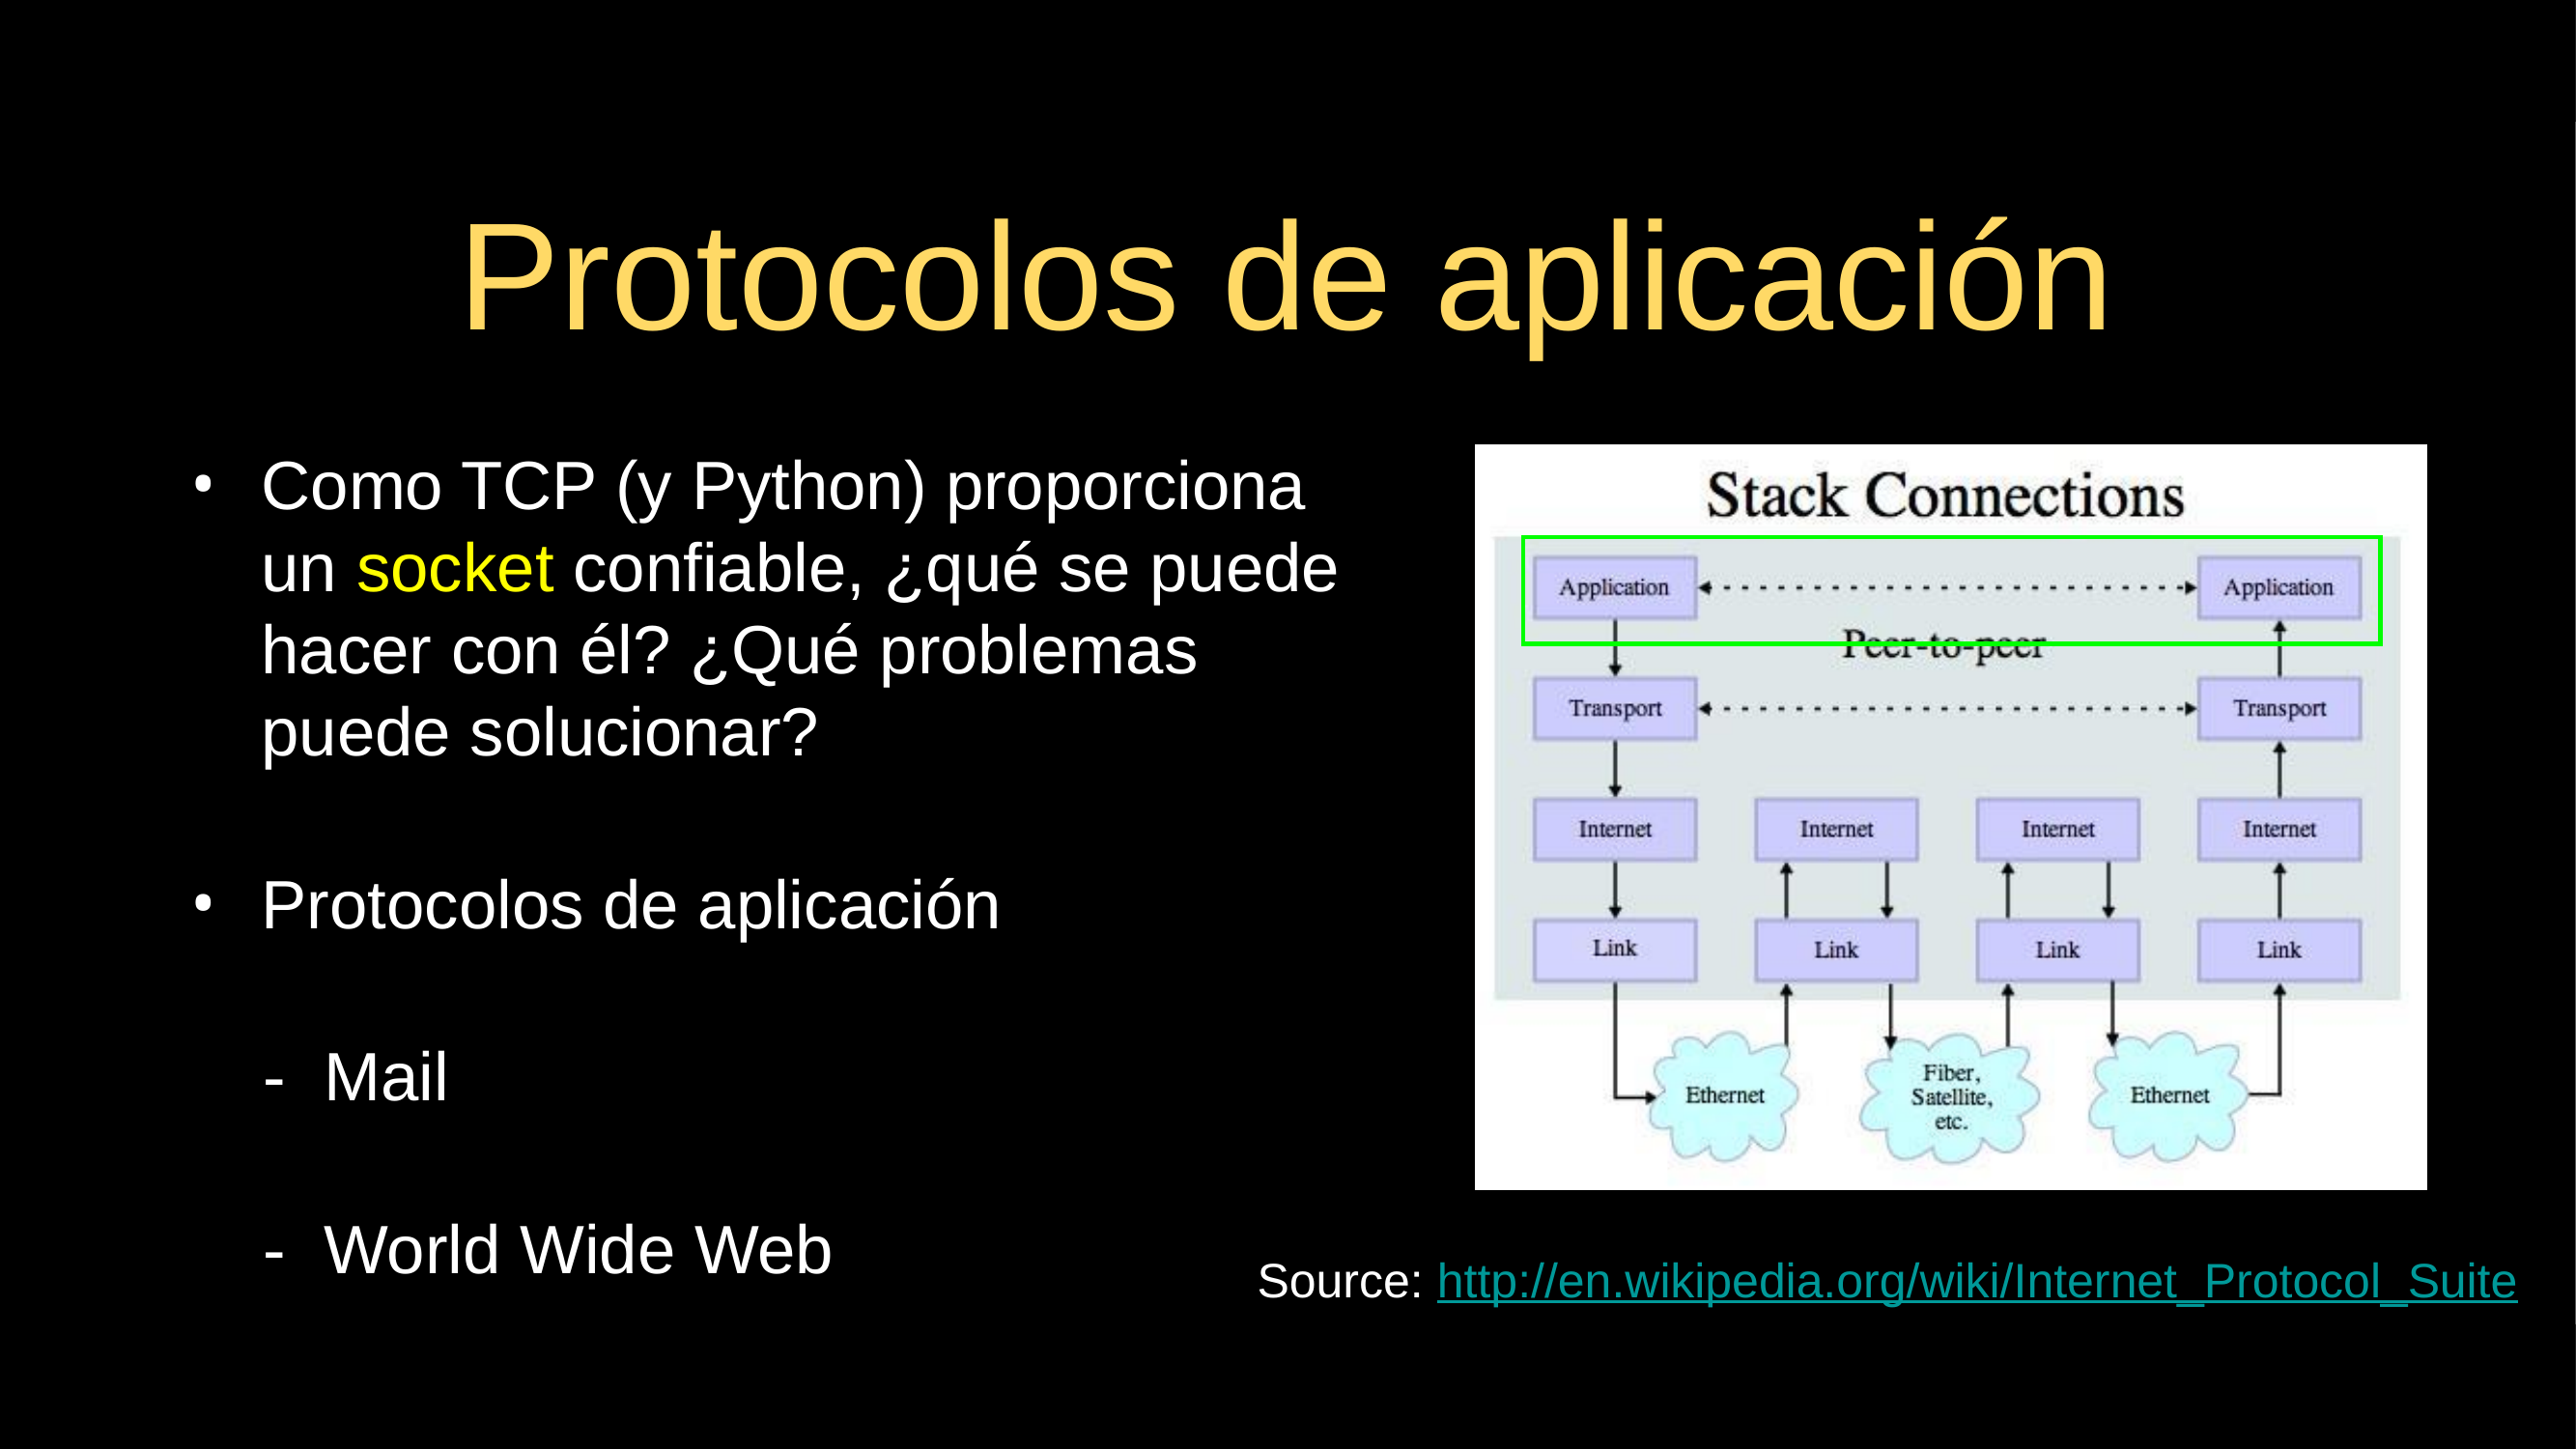

# Protocolos de aplicación
Como TCP (y Python) proporciona un socket confiable, ¿qué se puede hacer con él? ¿Qué problemas puede solucionar?
Protocolos de aplicación
- Mail
- World Wide Web
Source: http://en.wikipedia.org/wiki/Internet_Protocol_Suite